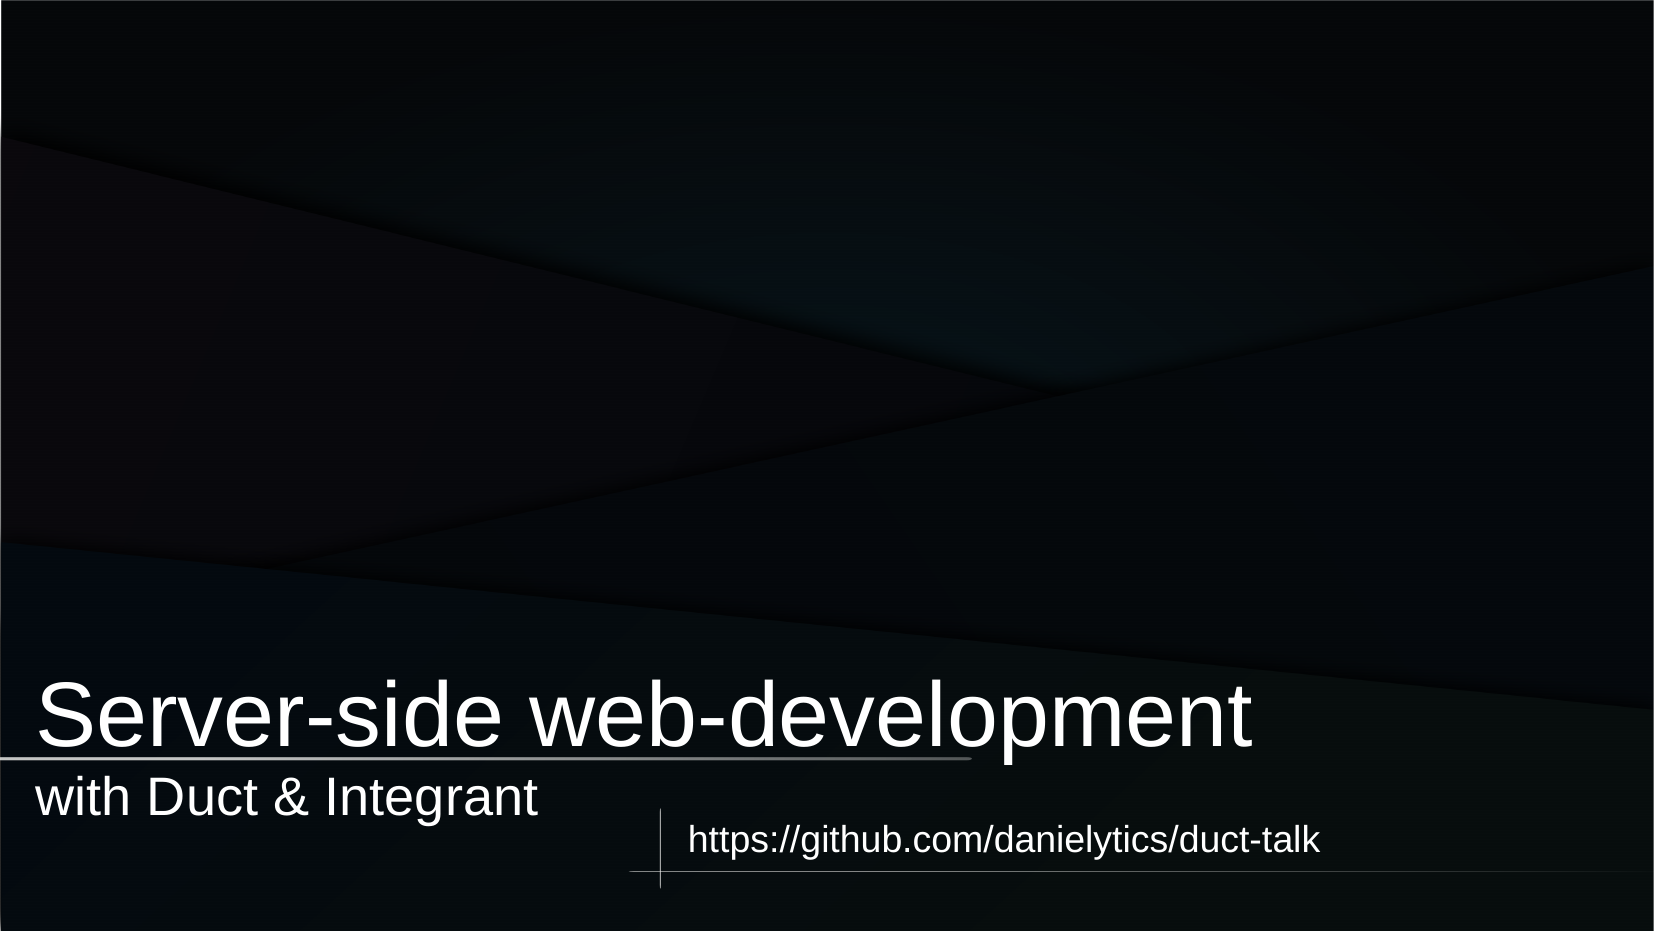

# Server-side web-development with Duct & Integrant
https://github.com/danielytics/duct-talk